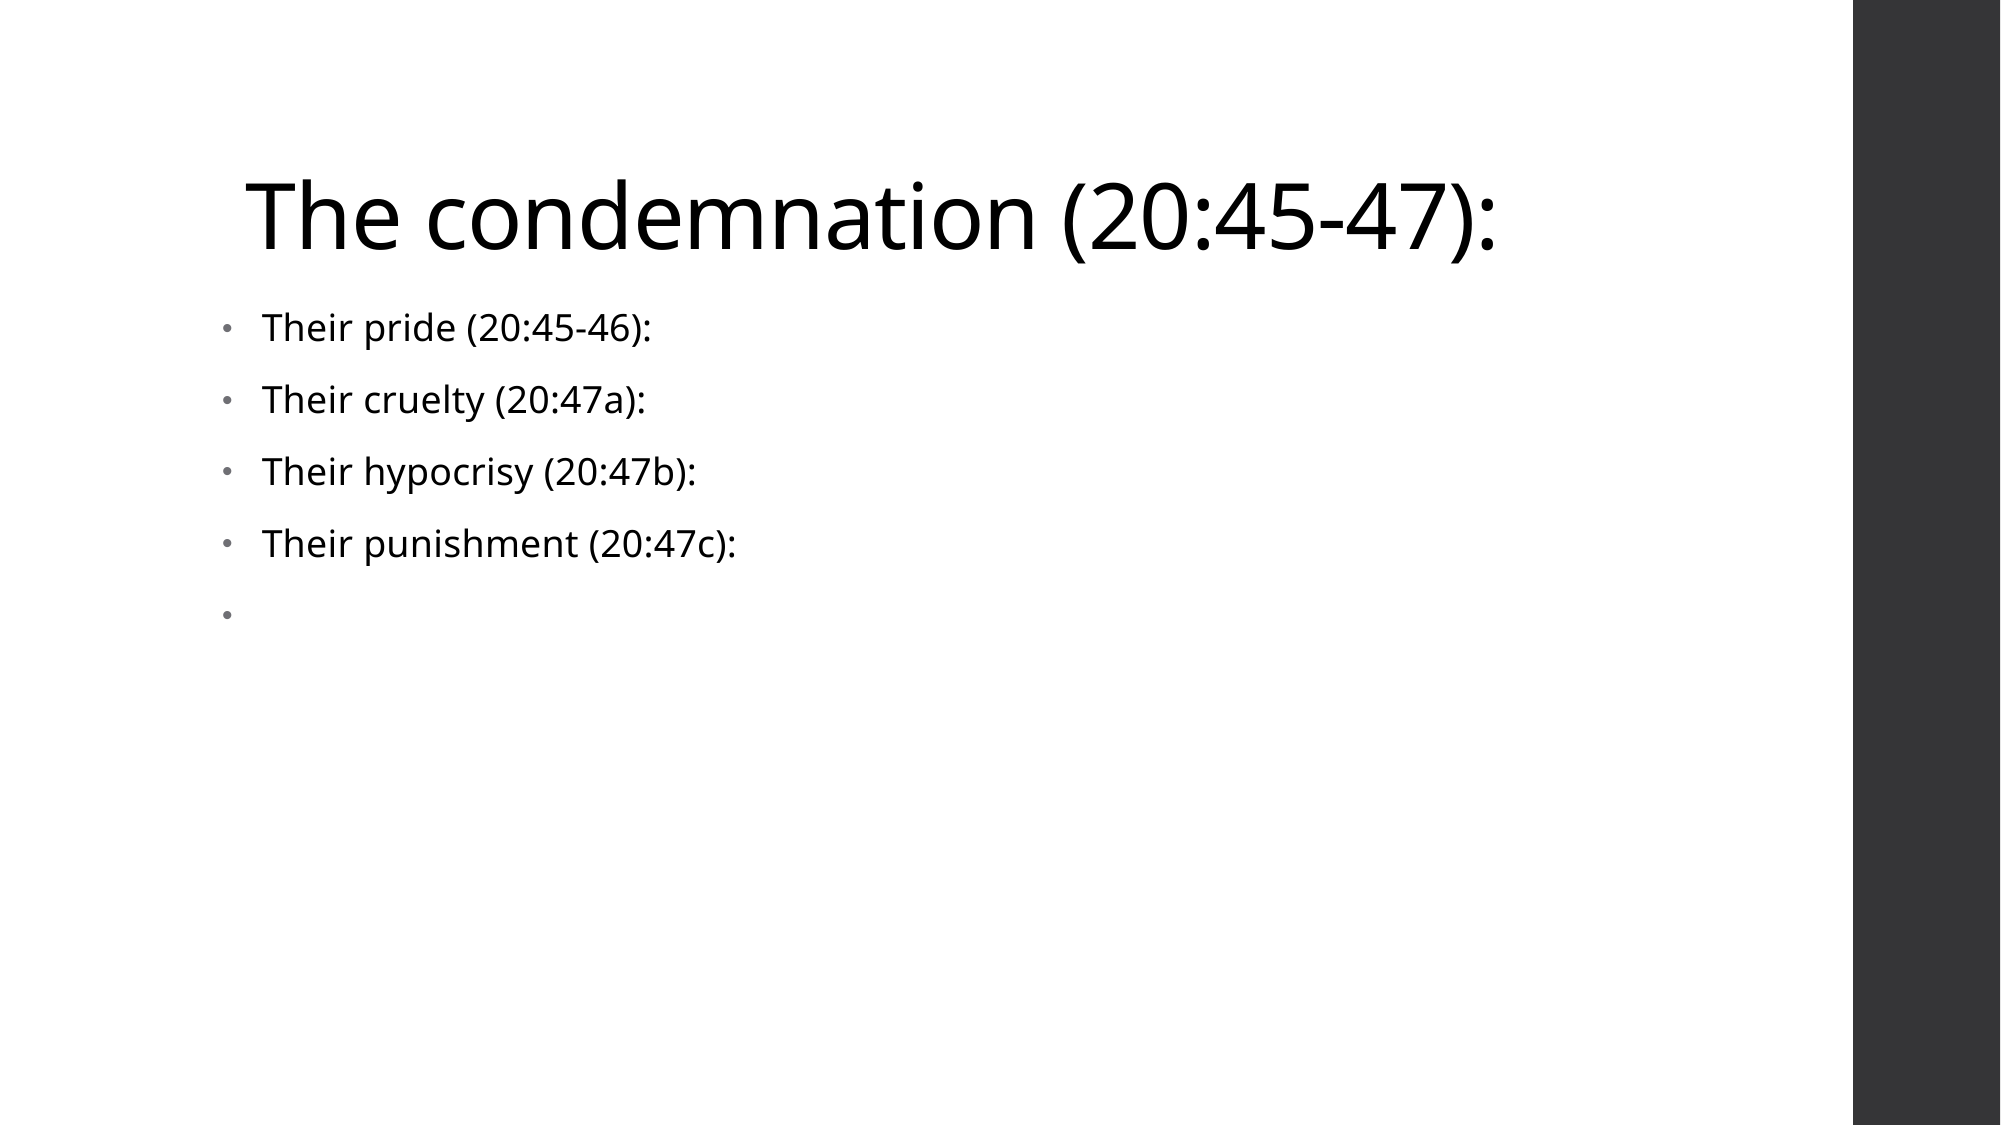

# The condemnation (20:45-47):
 Their pride (20:45-46):
 Their cruelty (20:47a):
 Their hypocrisy (20:47b):
 Their punishment (20:47c):